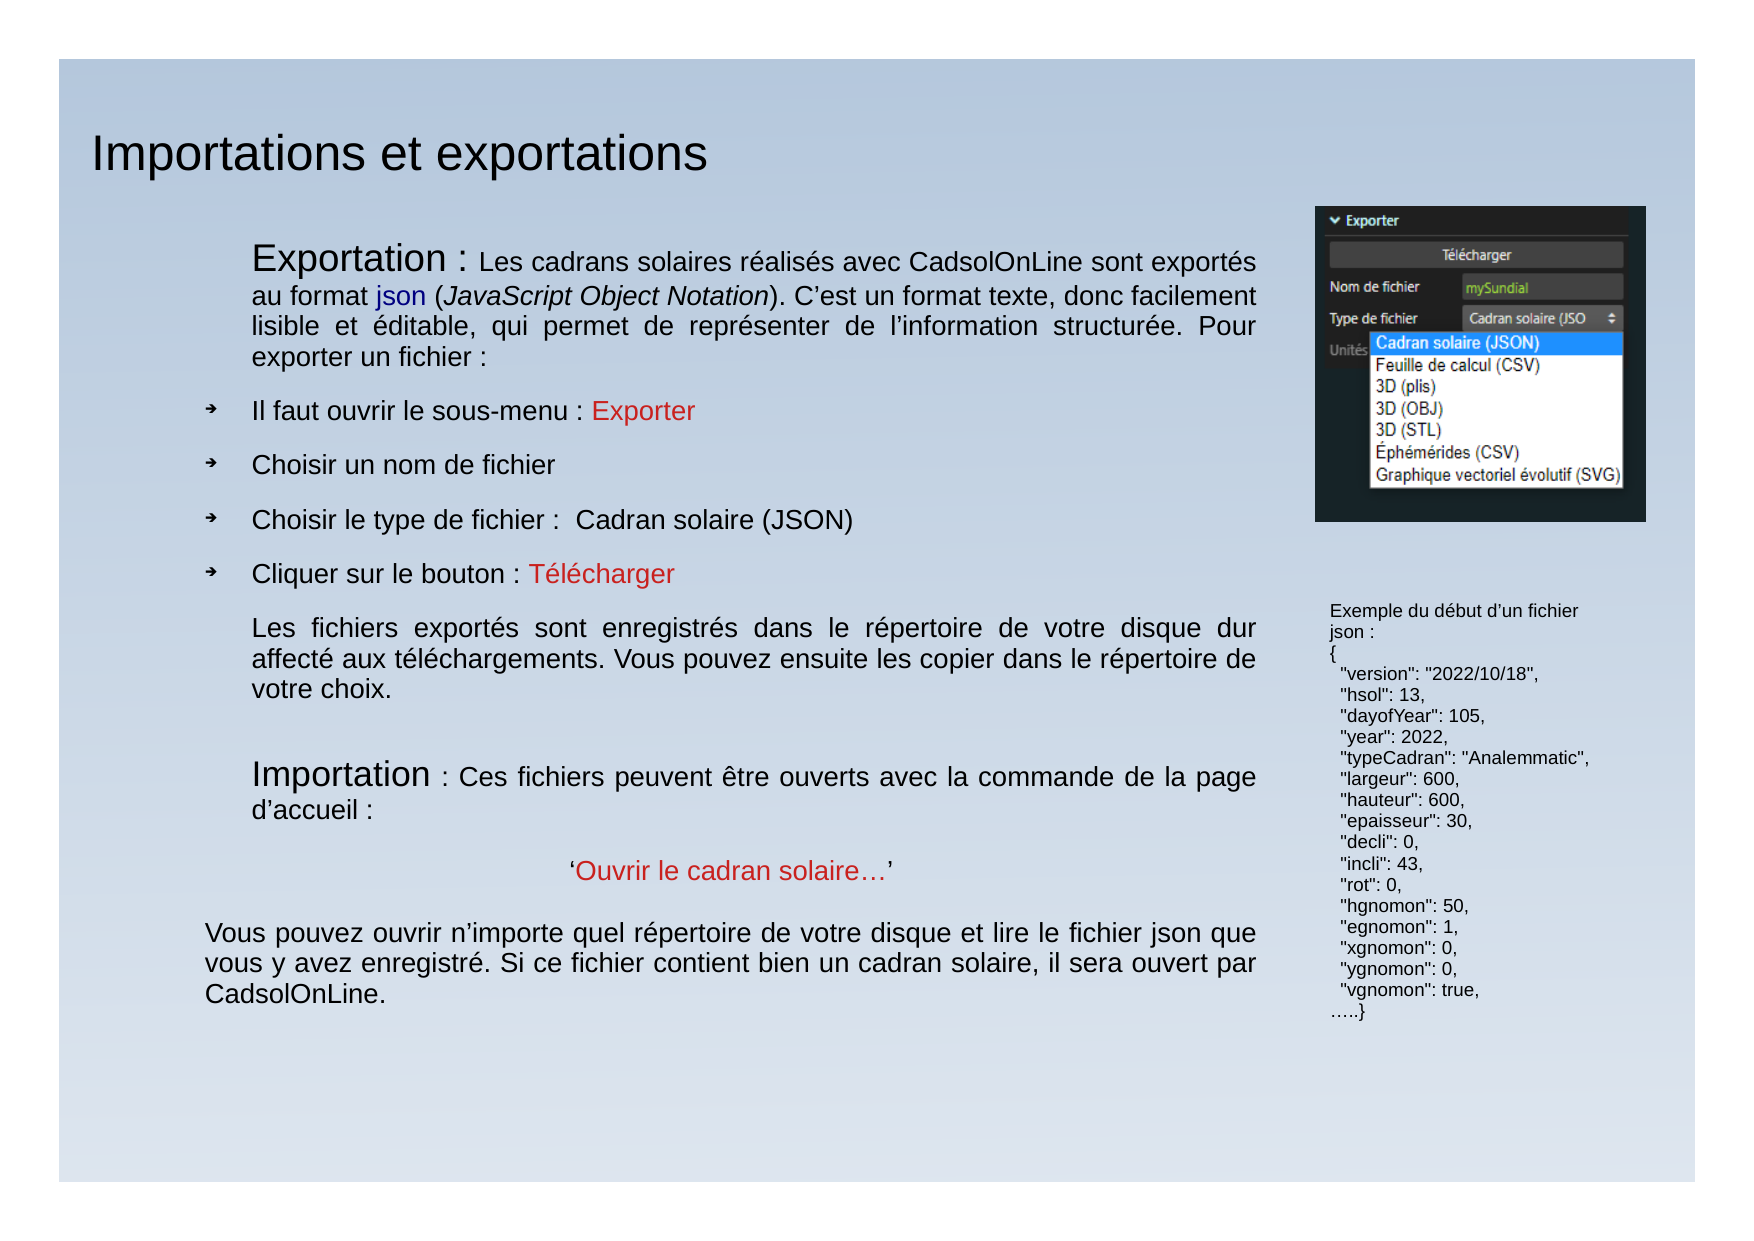

# Importations et exportations
Exportation : Les cadrans solaires réalisés avec CadsolOnLine sont exportés au format json (JavaScript Object Notation). C’est un format texte, donc facilement lisible et éditable, qui permet de représenter de l’information structurée. Pour exporter un fichier :
Il faut ouvrir le sous-menu : Exporter
Choisir un nom de fichier
Choisir le type de fichier : Cadran solaire (JSON)
Cliquer sur le bouton : Télécharger
Les fichiers exportés sont enregistrés dans le répertoire de votre disque dur affecté aux téléchargements. Vous pouvez ensuite les copier dans le répertoire de votre choix.
Importation : Ces fichiers peuvent être ouverts avec la commande de la page d’accueil :
 ‘Ouvrir le cadran solaire…’
Vous pouvez ouvrir n’importe quel répertoire de votre disque et lire le fichier json que vous y avez enregistré. Si ce fichier contient bien un cadran solaire, il sera ouvert par CadsolOnLine.
Exemple du début d’un fichier json :
{
 "version": "2022/10/18",
 "hsol": 13,
 "dayofYear": 105,
 "year": 2022,
 "typeCadran": "Analemmatic",
 "largeur": 600,
 "hauteur": 600,
 "epaisseur": 30,
 "decli": 0,
 "incli": 43,
 "rot": 0,
 "hgnomon": 50,
 "egnomon": 1,
 "xgnomon": 0,
 "ygnomon": 0,
 "vgnomon": true,
…..}